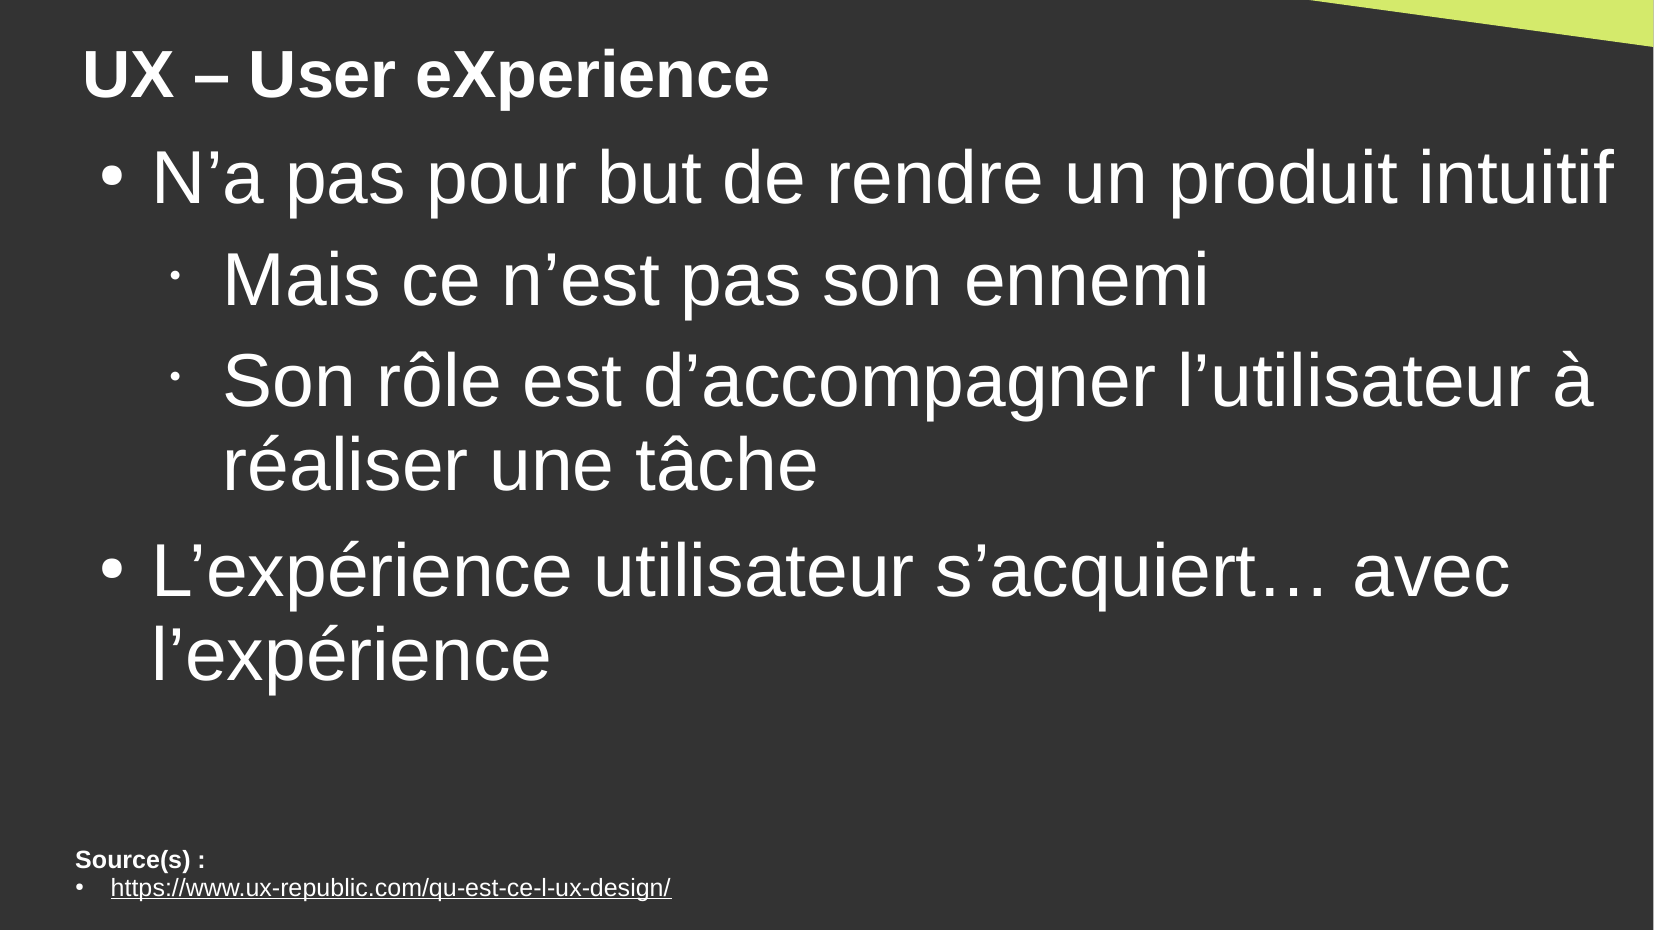

# UX – User eXperience
N’a pas pour but de rendre un produit intuitif
Mais ce n’est pas son ennemi
Son rôle est d’accompagner l’utilisateur à réaliser une tâche
L’expérience utilisateur s’acquiert… avec l’expérience
Source(s) :
https://www.ux-republic.com/qu-est-ce-l-ux-design/